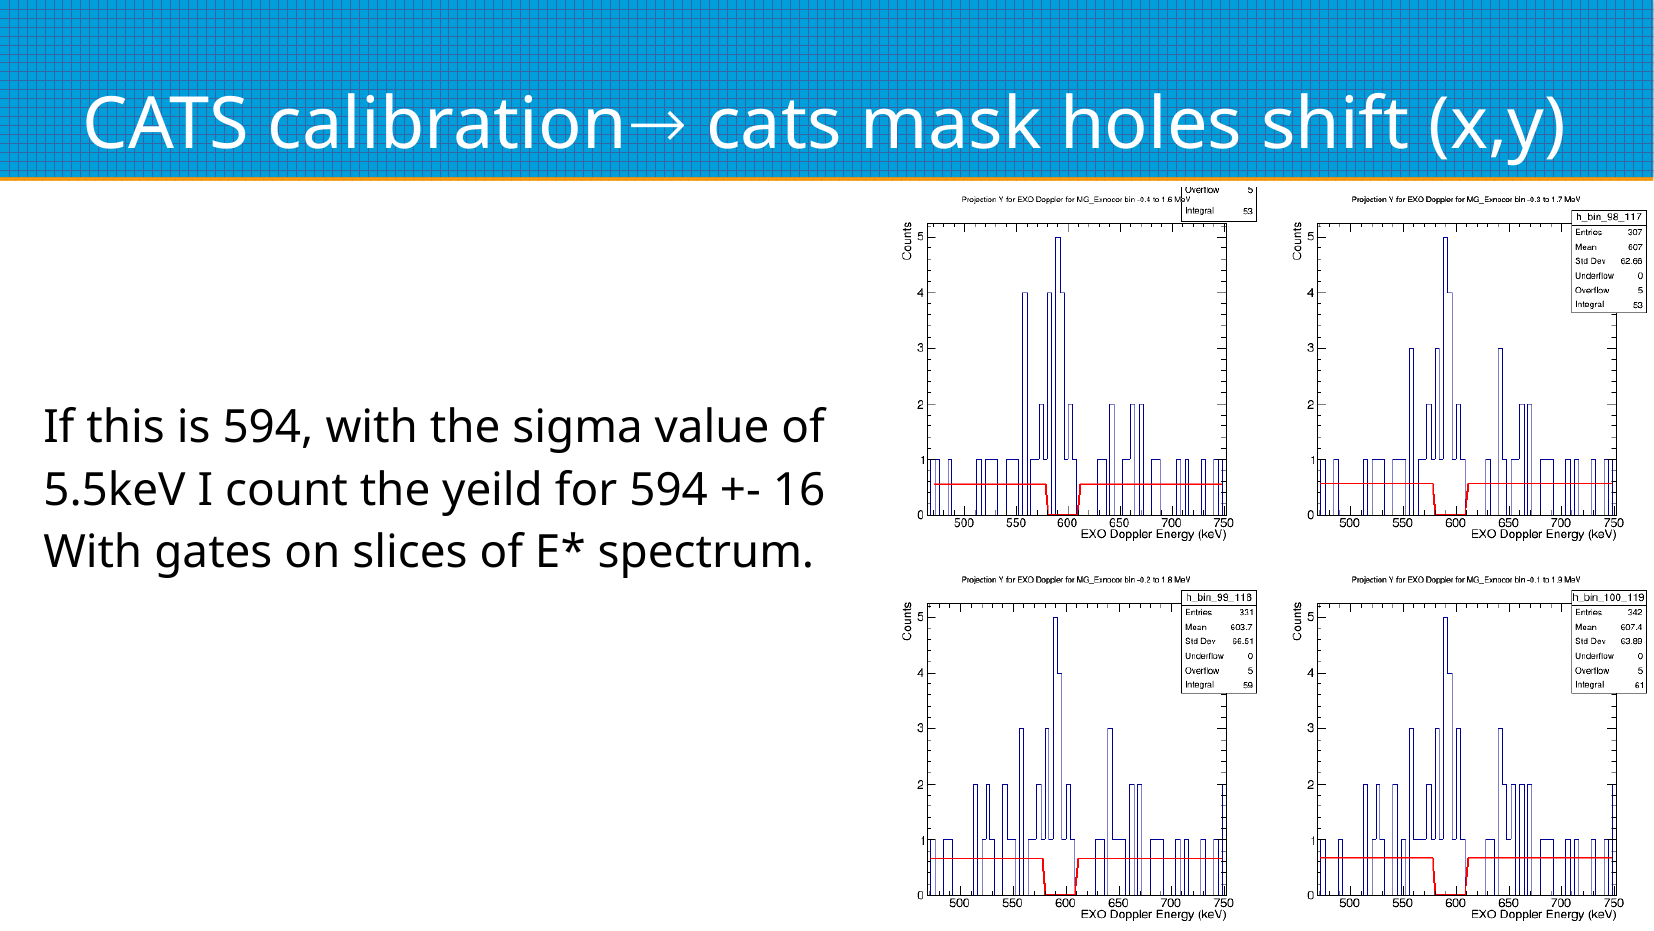

# CATS calibration→ cats mask holes shift (x,y)
If this is 594, with the sigma value of 5.5keV I count the yeild for 594 +- 16
With gates on slices of E* spectrum.